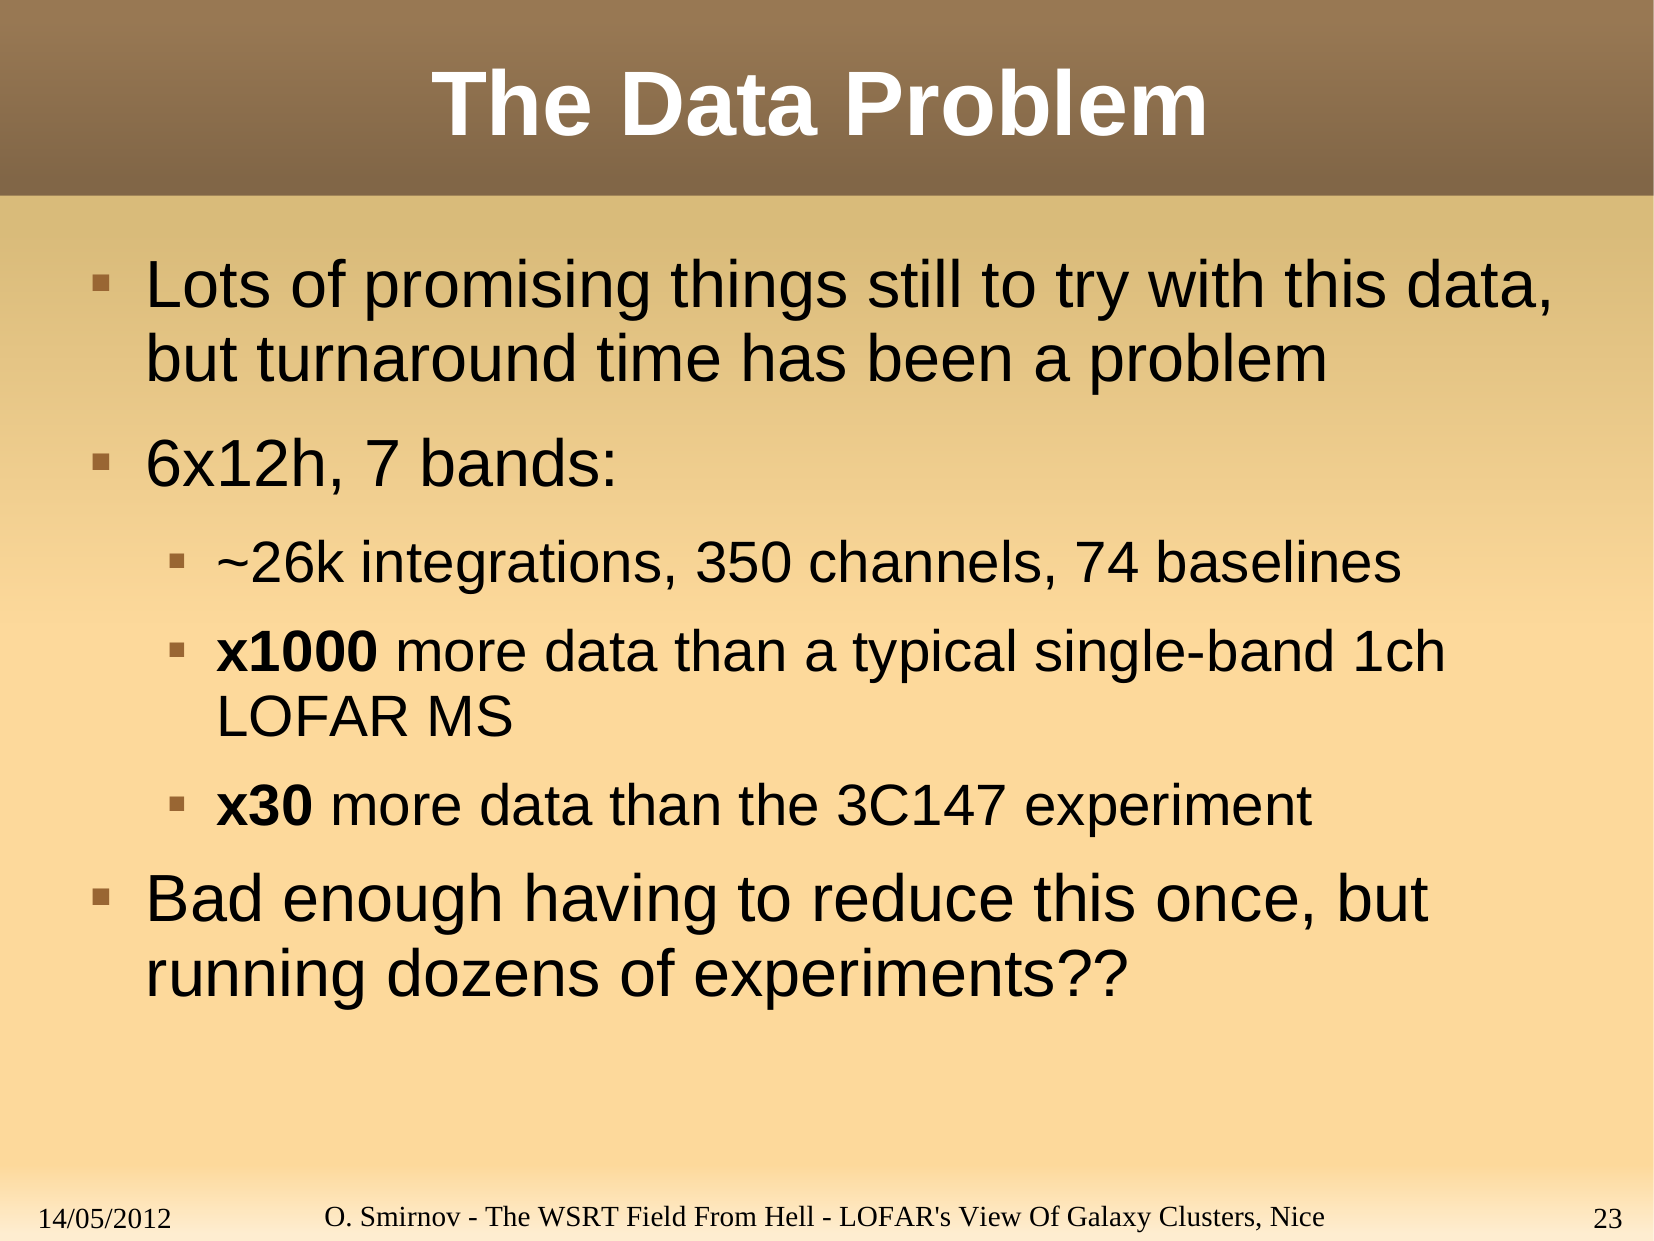

# The Data Problem
Lots of promising things still to try with this data, but turnaround time has been a problem
6x12h, 7 bands:
~26k integrations, 350 channels, 74 baselines
x1000 more data than a typical single-band 1ch LOFAR MS
x30 more data than the 3C147 experiment
Bad enough having to reduce this once, but running dozens of experiments??
O. Smirnov - The WSRT Field From Hell - LOFAR's View Of Galaxy Clusters, Nice
14/05/2012
23